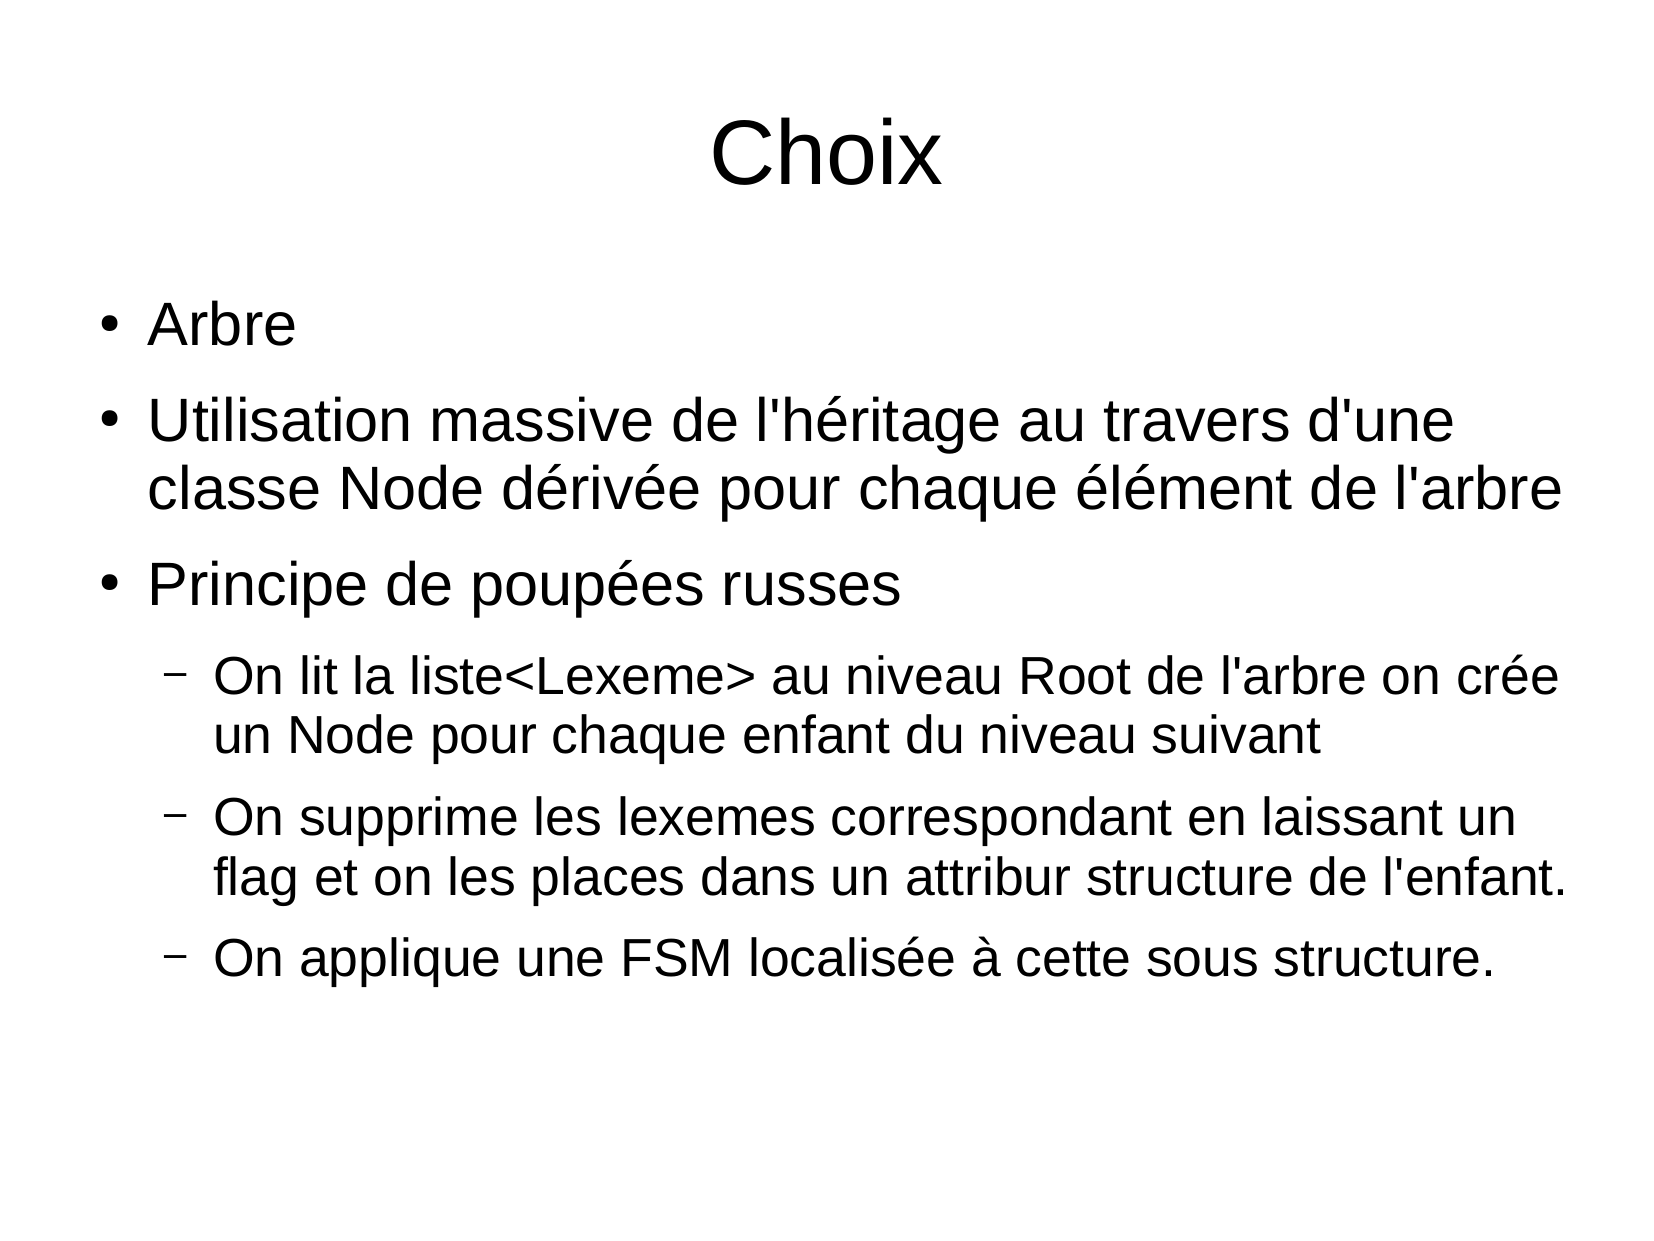

# Choix
Arbre
Utilisation massive de l'héritage au travers d'une classe Node dérivée pour chaque élément de l'arbre
Principe de poupées russes
On lit la liste<Lexeme> au niveau Root de l'arbre on crée un Node pour chaque enfant du niveau suivant
On supprime les lexemes correspondant en laissant un flag et on les places dans un attribur structure de l'enfant.
On applique une FSM localisée à cette sous structure.